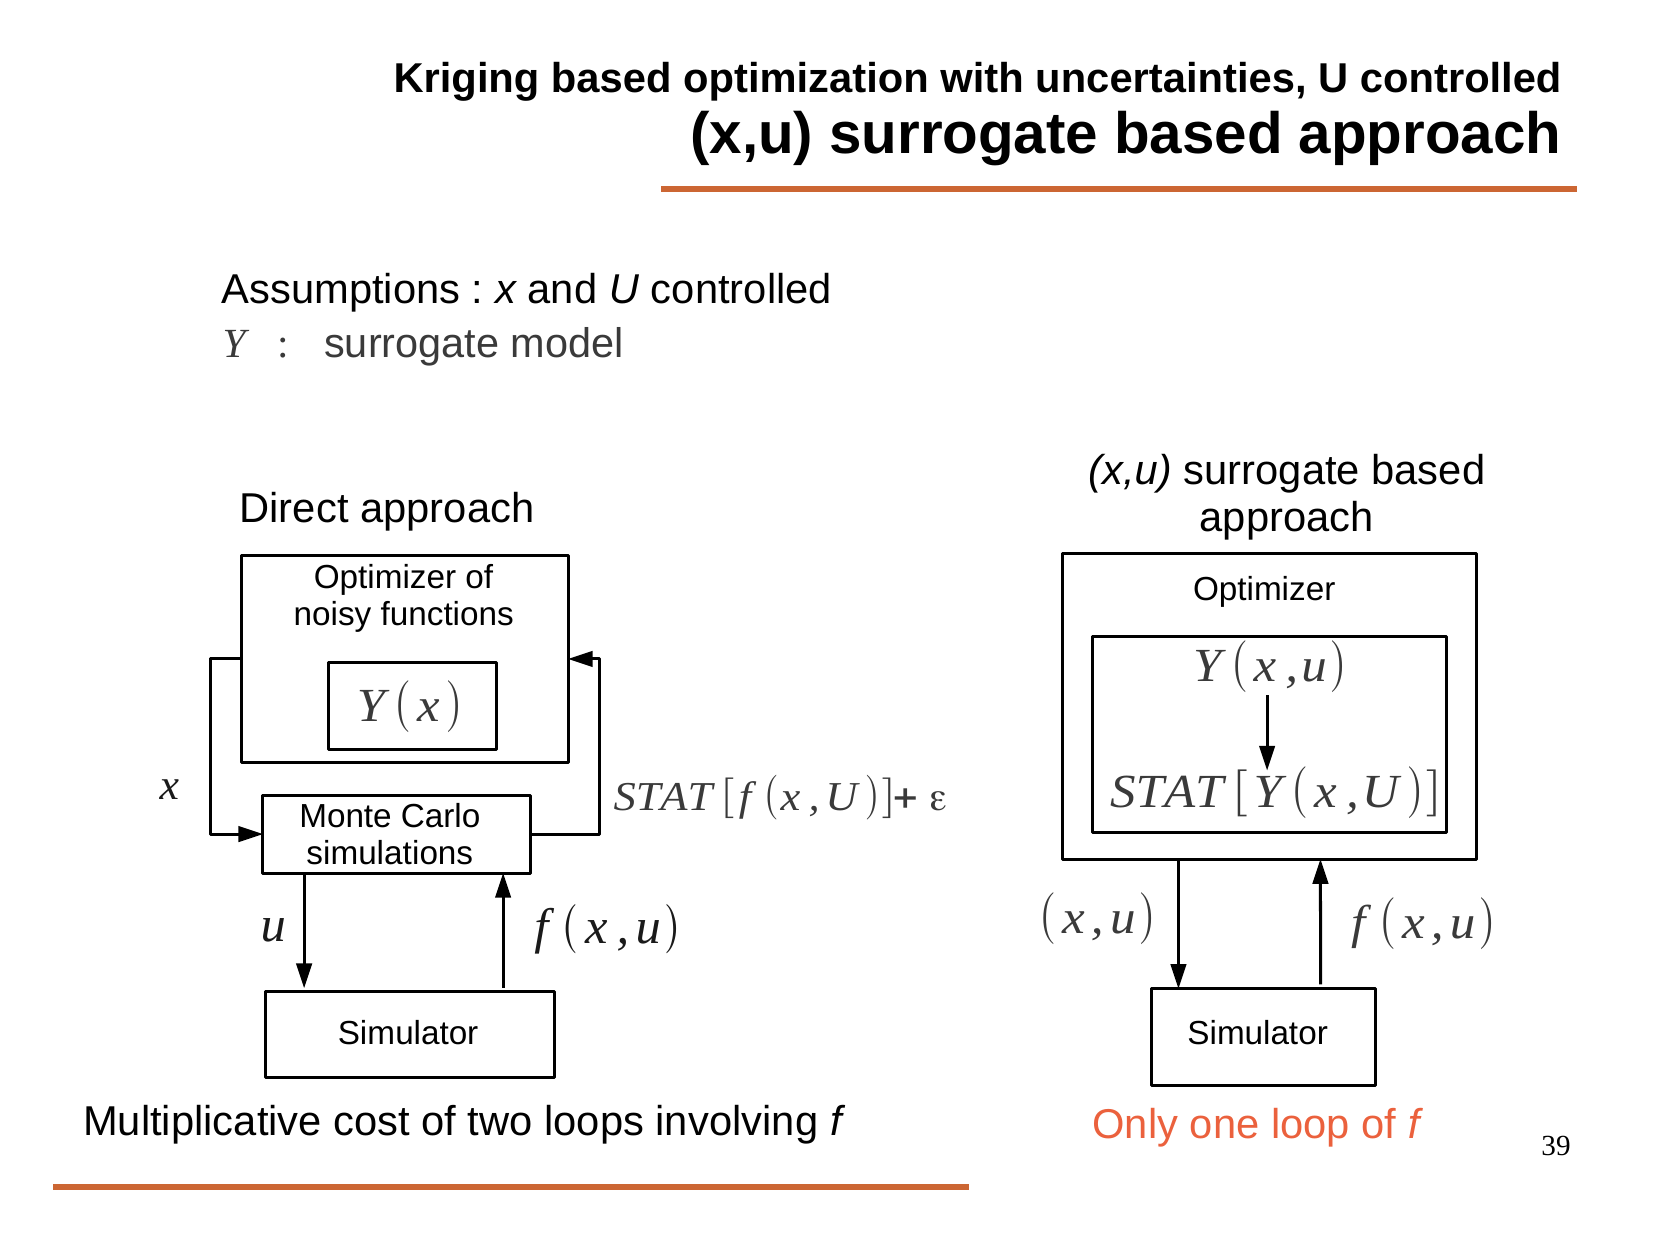

Kriging based optimization with uncertainties, U controlled
(x,u) surrogate based approach
Assumptions : x and U controlled
(x,u) surrogate based approach
Optimizer
Simulator
Direct approach
Optimizer of noisy functions
Monte Carlo
simulations
Simulator
Multiplicative cost of two loops involving f
Only one loop of f
39